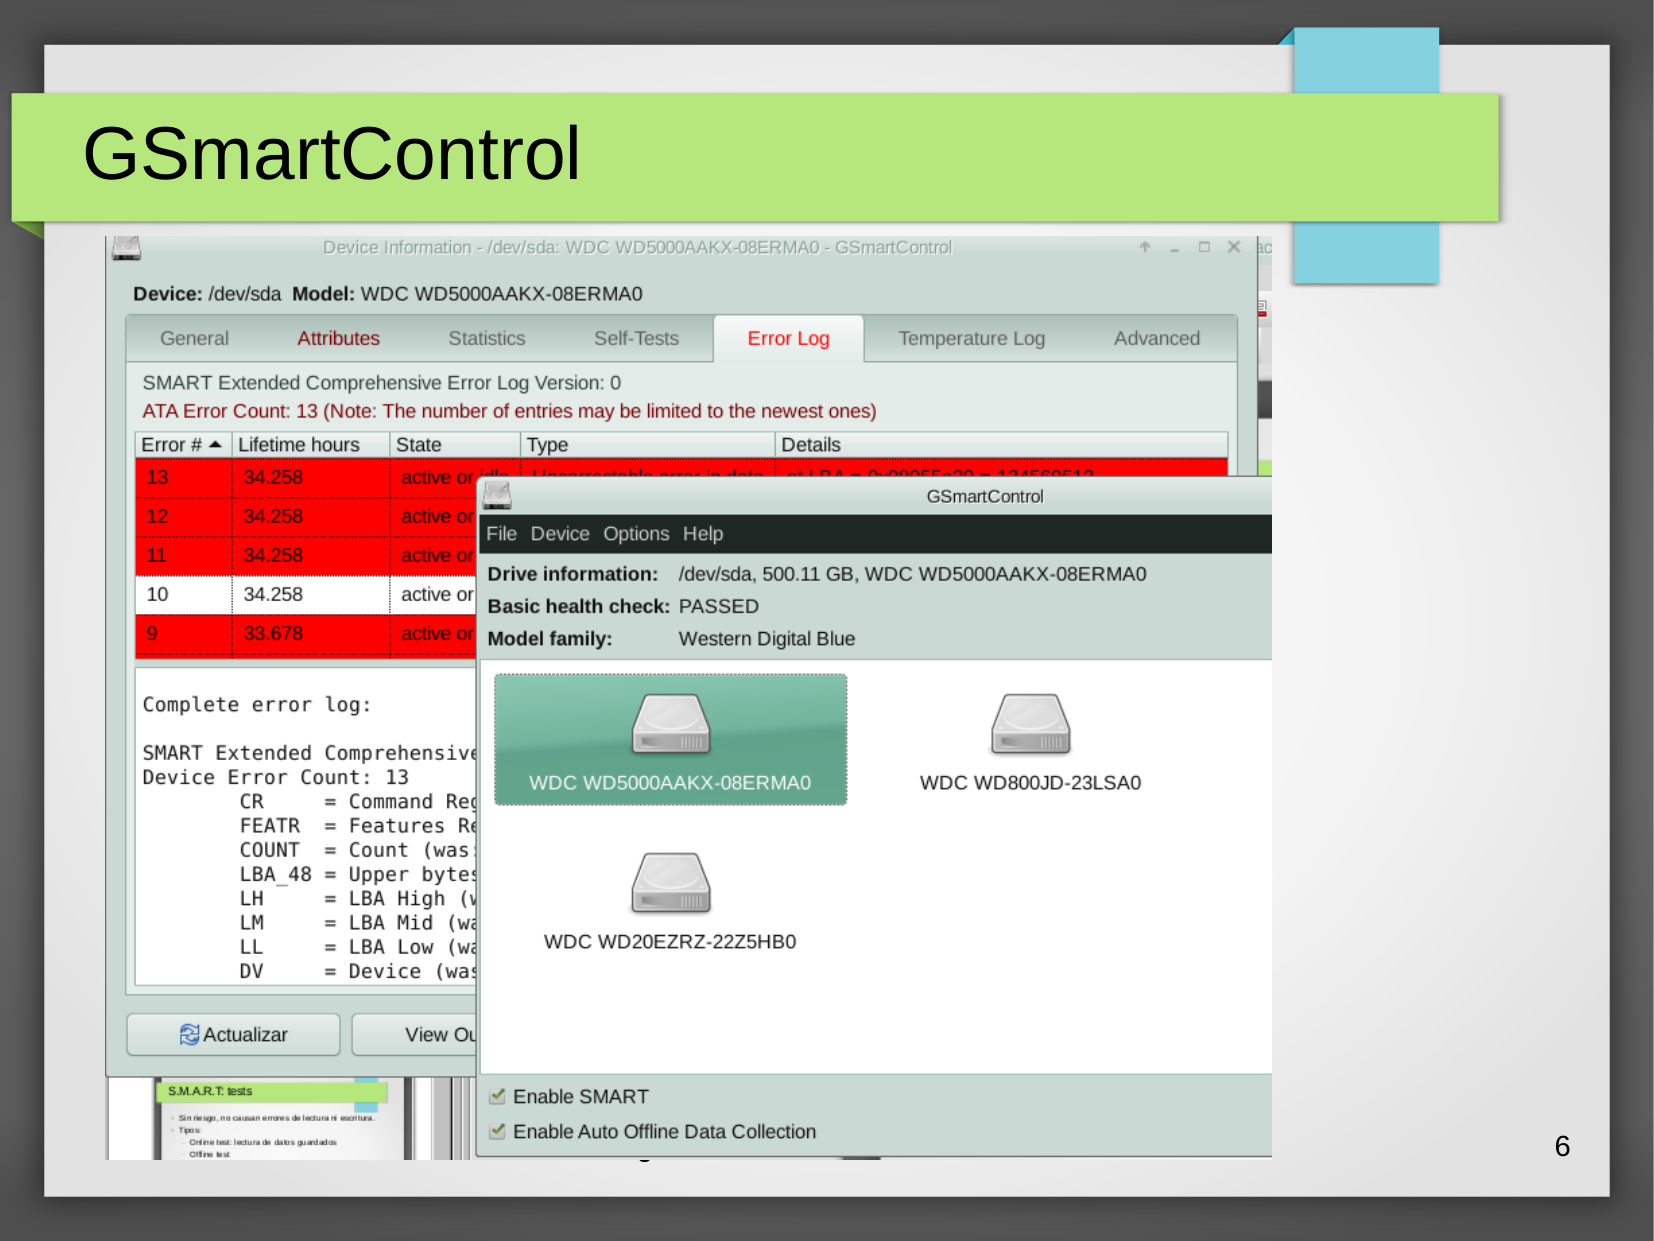

# GSmartControl
Ing. Miriam Lechner / ASA - 2019
6